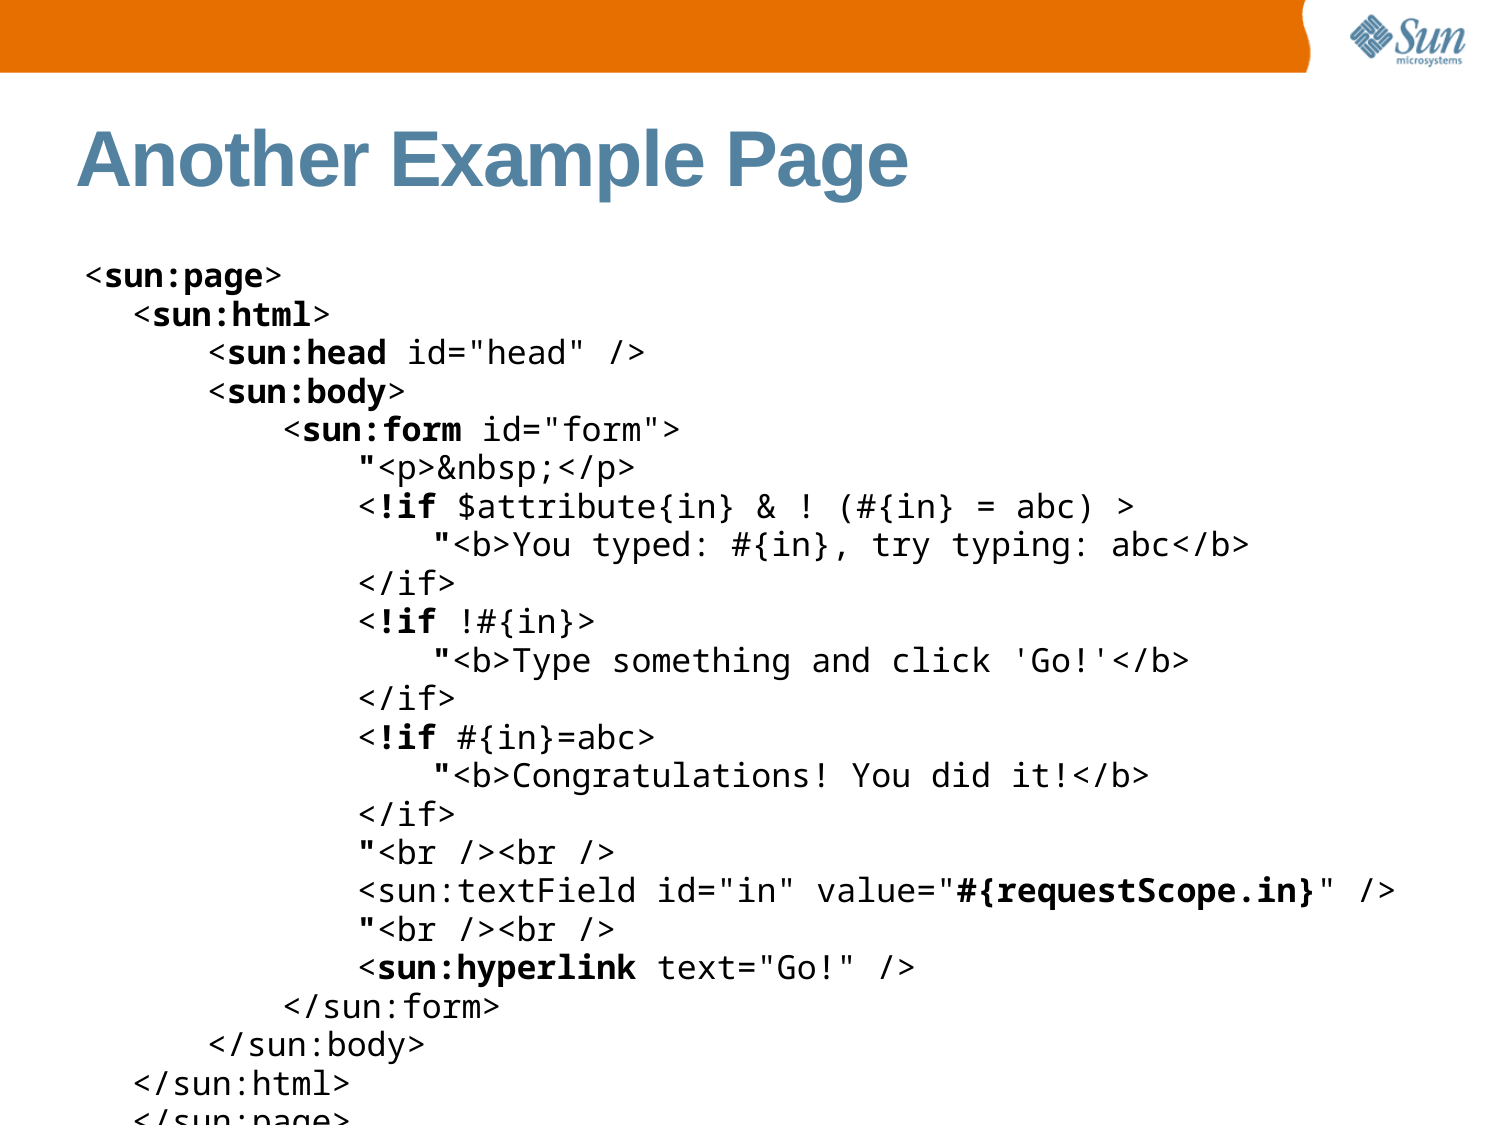

# Another Example Page
<sun:page>
<sun:html>
	<sun:head id="head" />
	<sun:body>
		<sun:form id="form">
			"<p>&nbsp;</p>
			<!if $attribute{in} & ! (#{in} = abc) >
				"<b>You typed: #{in}, try typing: abc</b>
			</if>
			<!if !#{in}>
				"<b>Type something and click 'Go!'</b>
			</if>
			<!if #{in}=abc>
				"<b>Congratulations! You did it!</b>
			</if>
			"<br /><br />
			<sun:textField id="in" value="#{requestScope.in}" />
			"<br /><br />
			<sun:hyperlink text="Go!" />
		</sun:form>
	</sun:body>
</sun:html>
</sun:page>